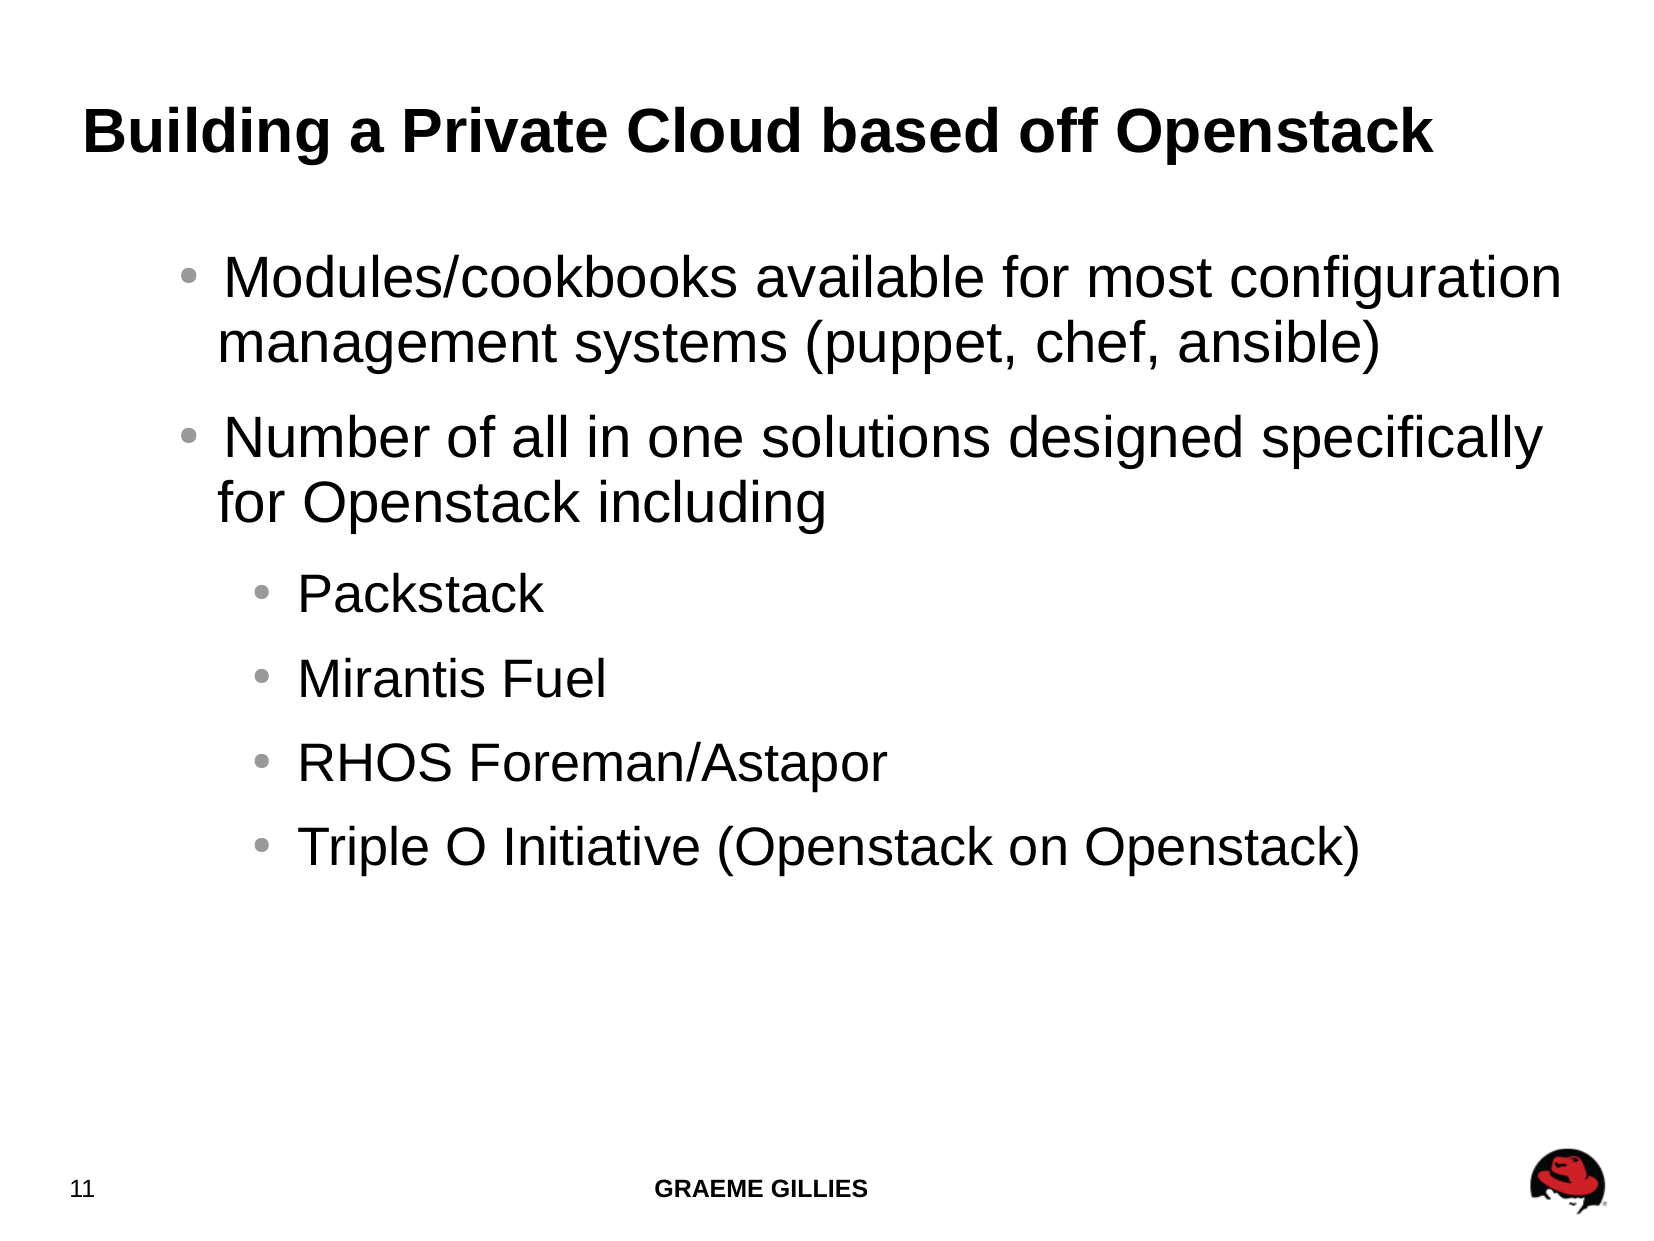

# Building a Private Cloud based off Openstack
Modules/cookbooks available for most configuration management systems (puppet, chef, ansible)
Number of all in one solutions designed specifically for Openstack including
Packstack
Mirantis Fuel
RHOS Foreman/Astapor
Triple O Initiative (Openstack on Openstack)